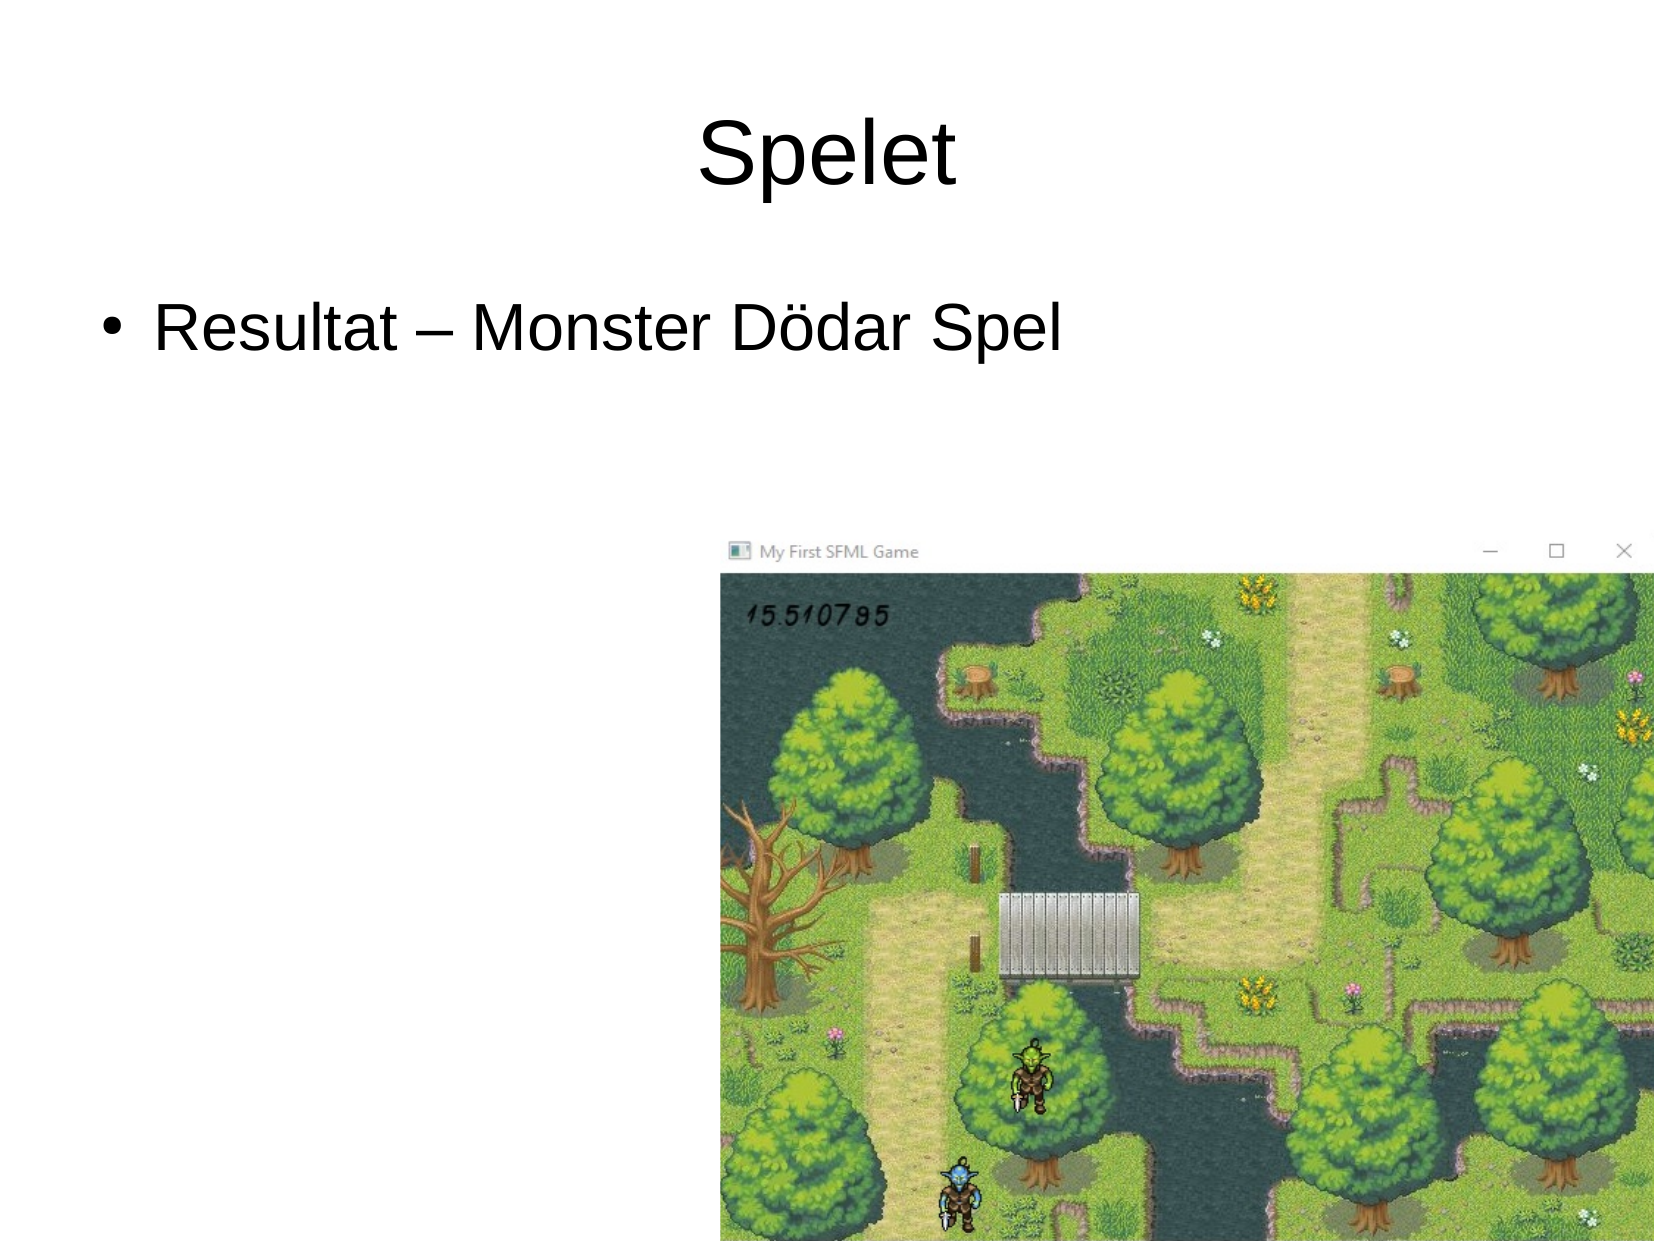

# Spelet
Resultat – Monster Dödar Spel